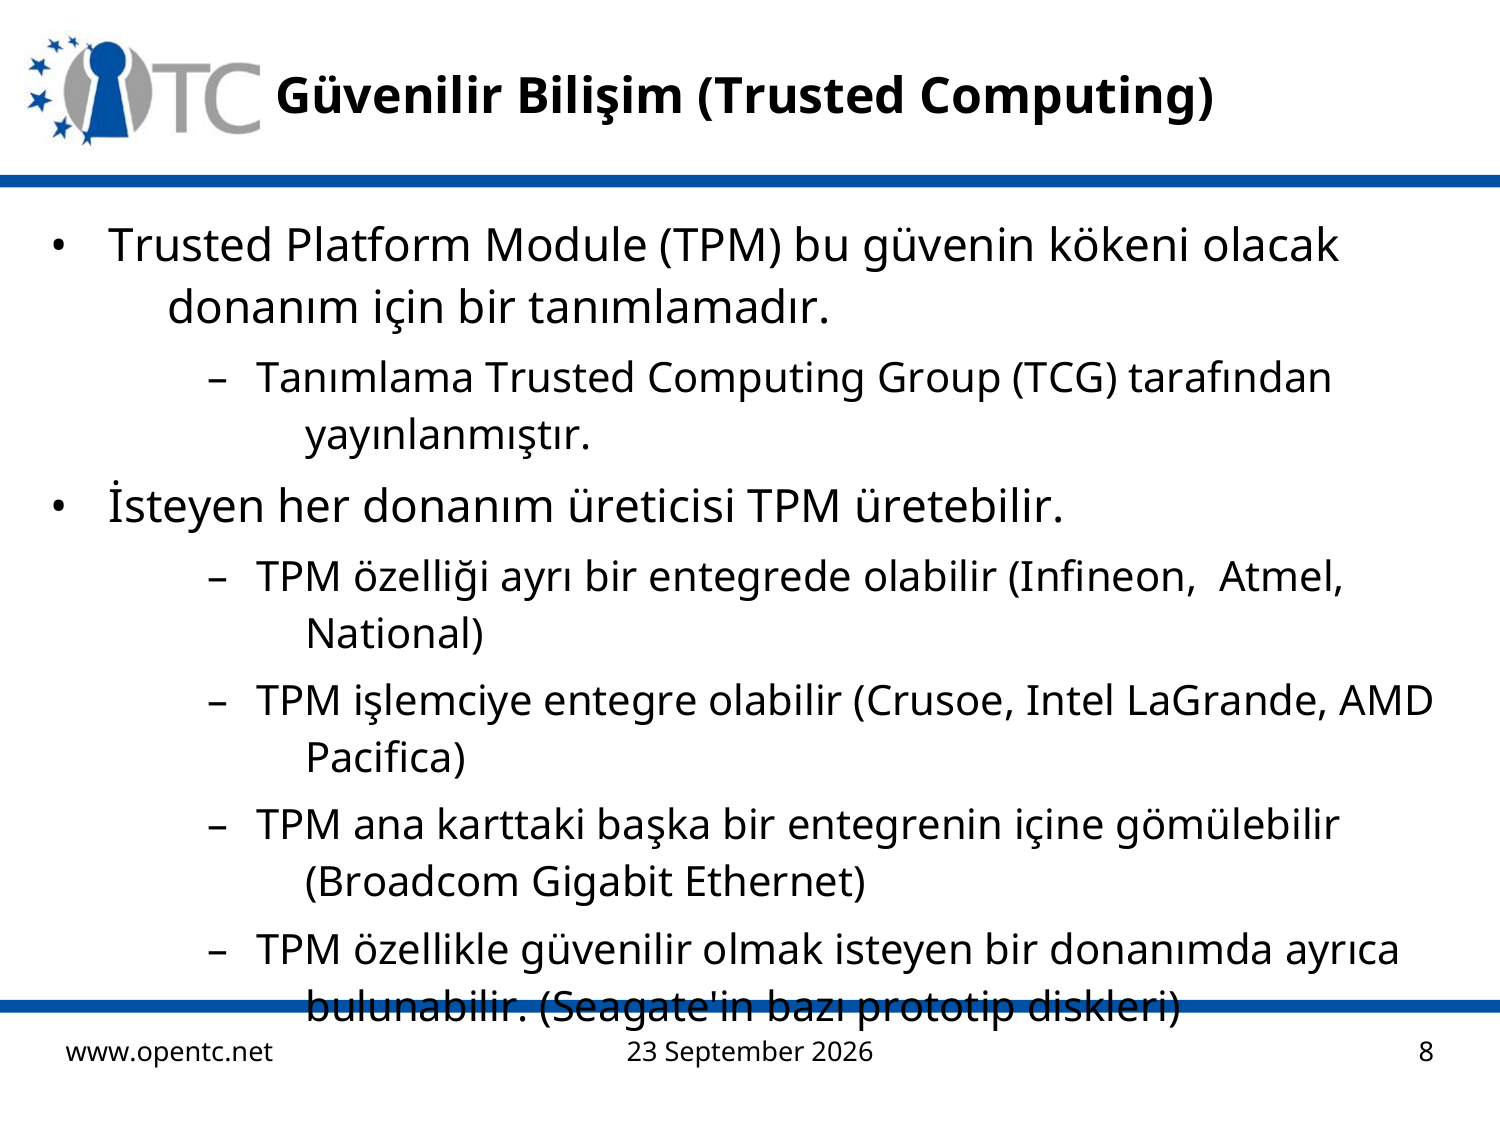

# Güvenilir Bilişim (Trusted Computing)
Trusted Platform Module (TPM) bu güvenin kökeni olacak donanım için bir tanımlamadır.
Tanımlama Trusted Computing Group (TCG) tarafından yayınlanmıştır.
İsteyen her donanım üreticisi TPM üretebilir.
TPM özelliği ayrı bir entegrede olabilir (Infineon, Atmel, National)
TPM işlemciye entegre olabilir (Crusoe, Intel LaGrande, AMD Pacifica)
TPM ana karttaki başka bir entegrenin içine gömülebilir (Broadcom Gigabit Ethernet)
TPM özellikle güvenilir olmak isteyen bir donanımda ayrıca bulunabilir. (Seagate'in bazı prototip diskleri)